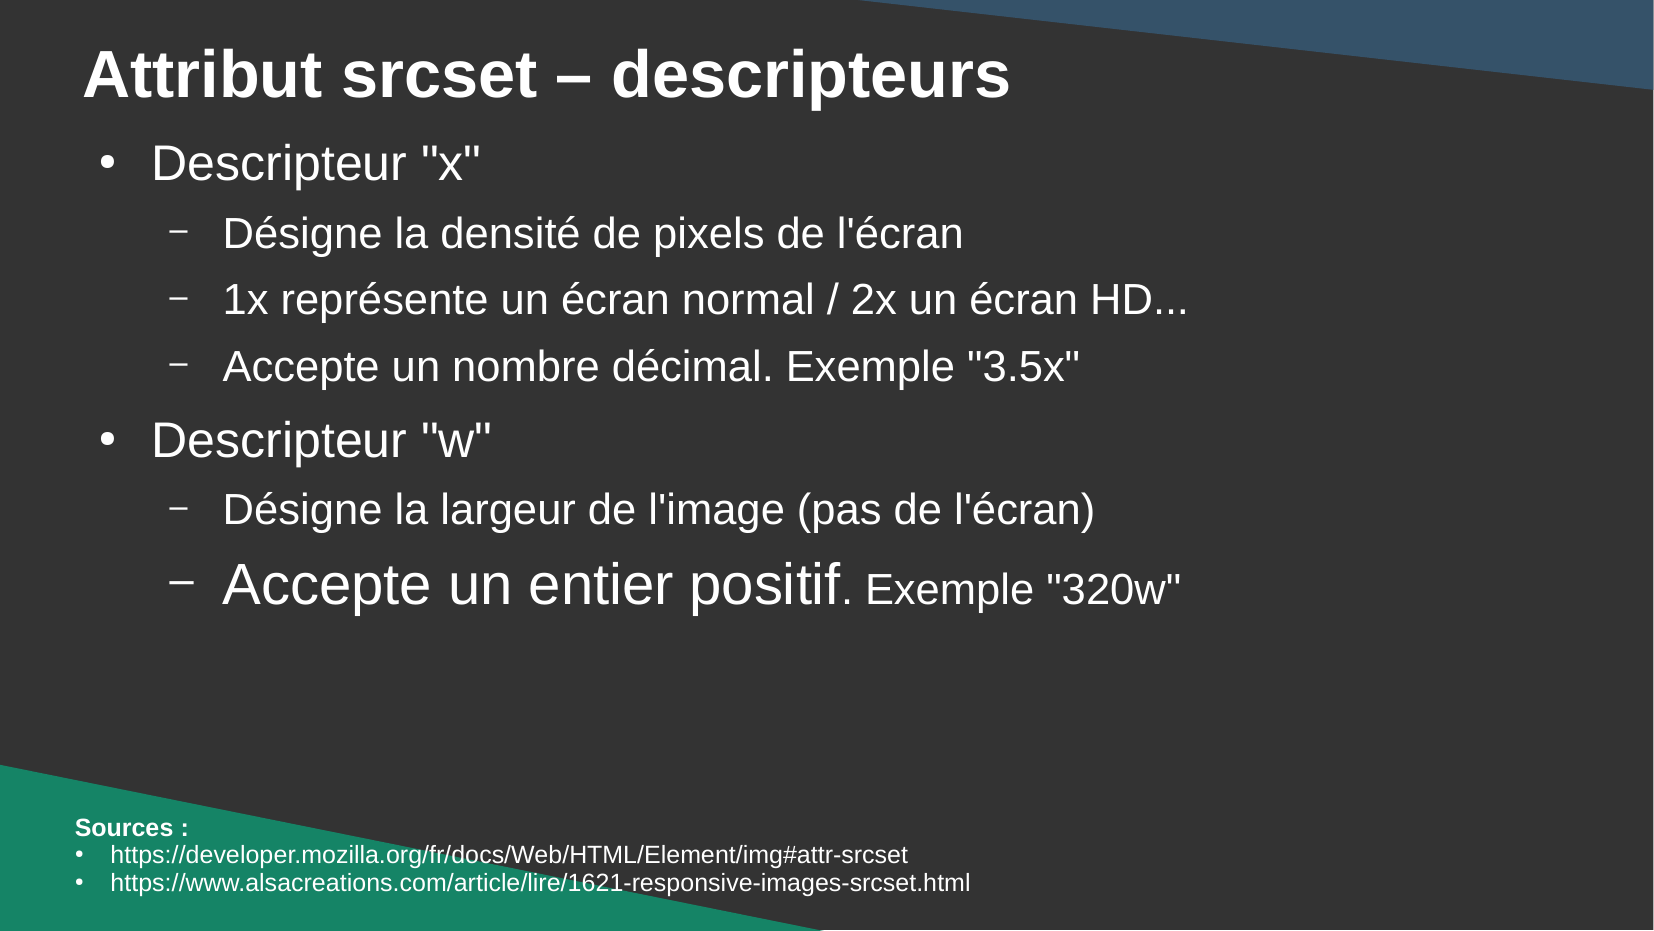

# Attribut srcset – descripteurs
Descripteur "x"
Désigne la densité de pixels de l'écran
1x représente un écran normal / 2x un écran HD...
Accepte un nombre décimal. Exemple "3.5x"
Descripteur "w"
Désigne la largeur de l'image (pas de l'écran)
Accepte un entier positif. Exemple "320w"
Sources :
https://developer.mozilla.org/fr/docs/Web/HTML/Element/img#attr-srcset
https://www.alsacreations.com/article/lire/1621-responsive-images-srcset.html